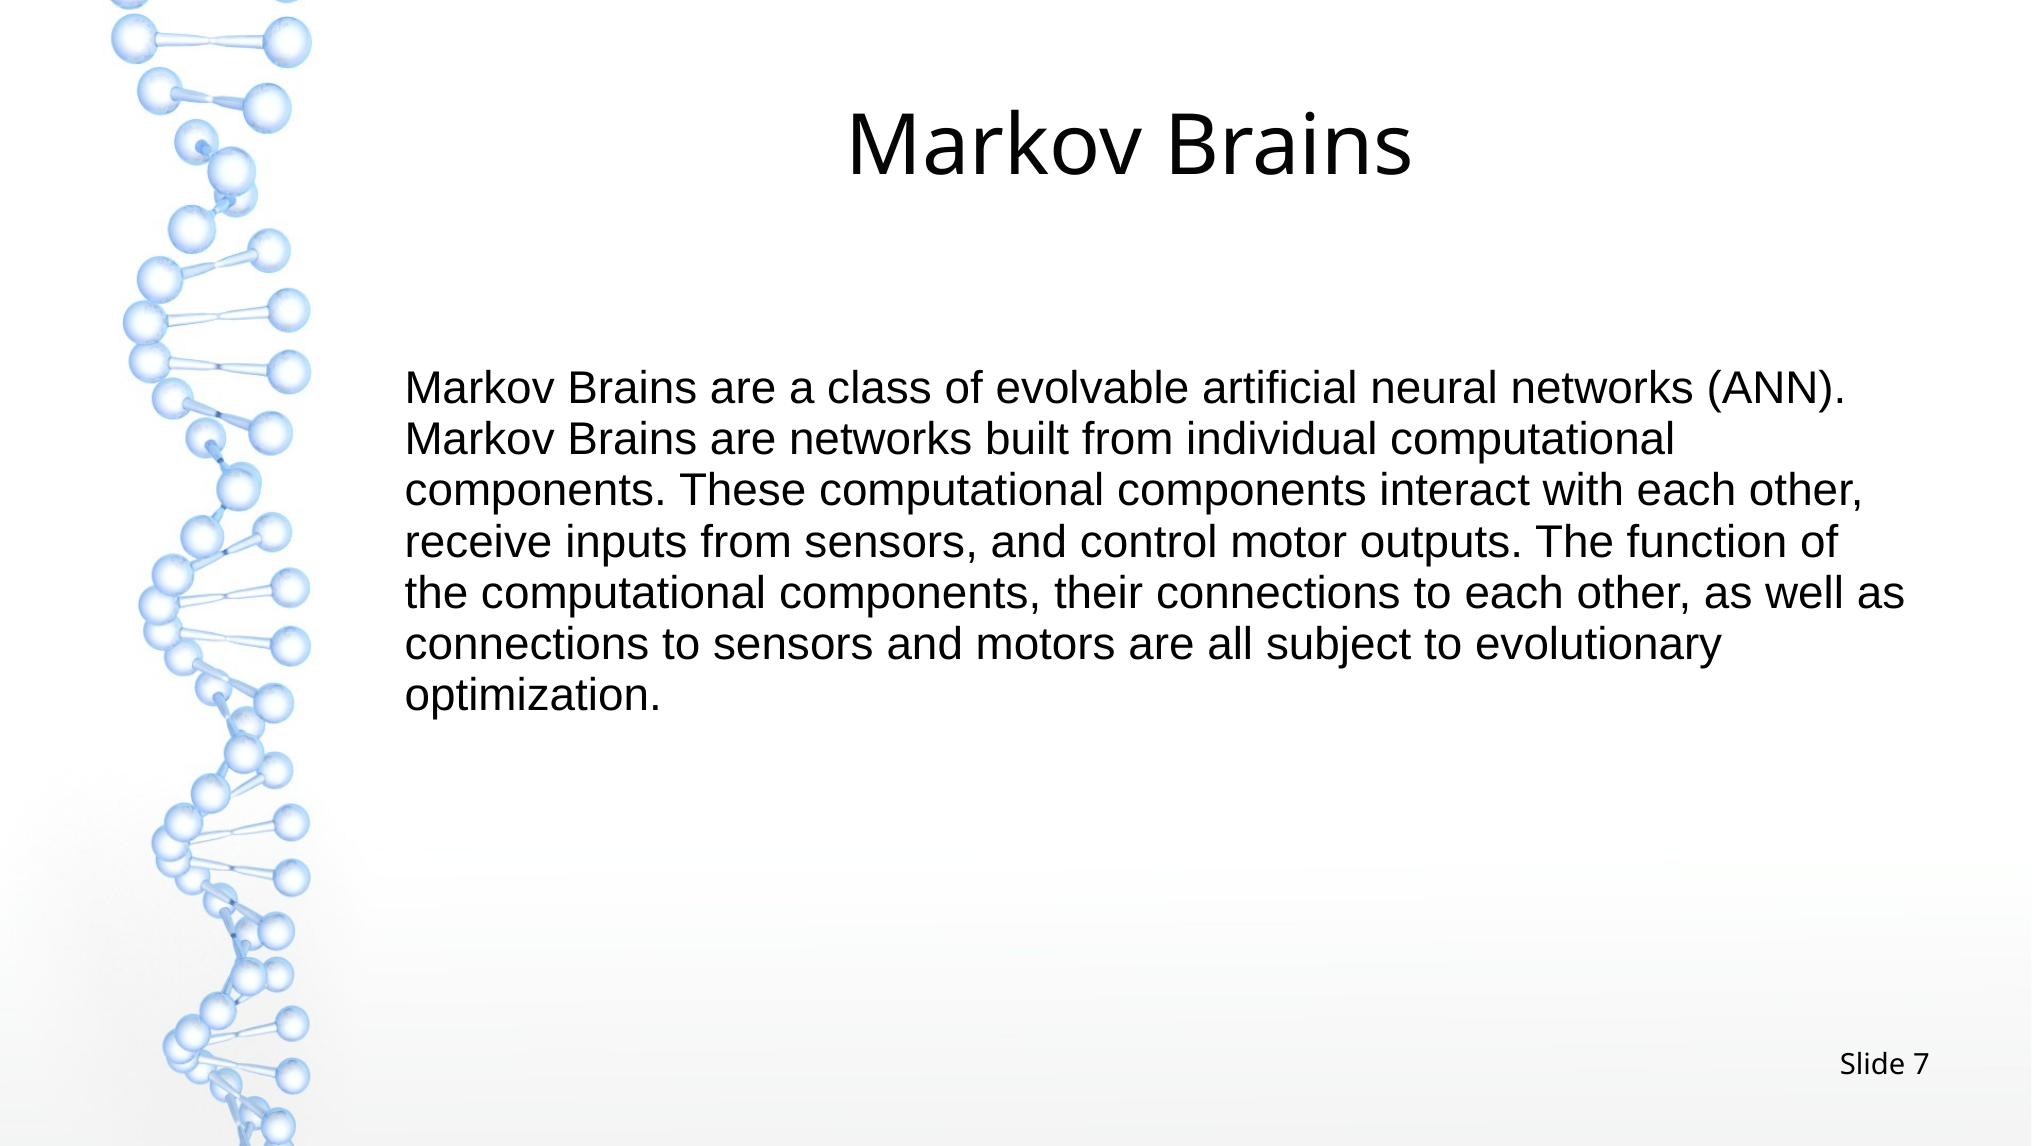

# Markov Brains
Markov Brains are a class of evolvable artificial neural networks (ANN).
Markov Brains are networks built from individual computational components. These computational components interact with each other, receive inputs from sensors, and control motor outputs. The function of the computational components, their connections to each other, as well as connections to sensors and motors are all subject to evolutionary optimization.
7